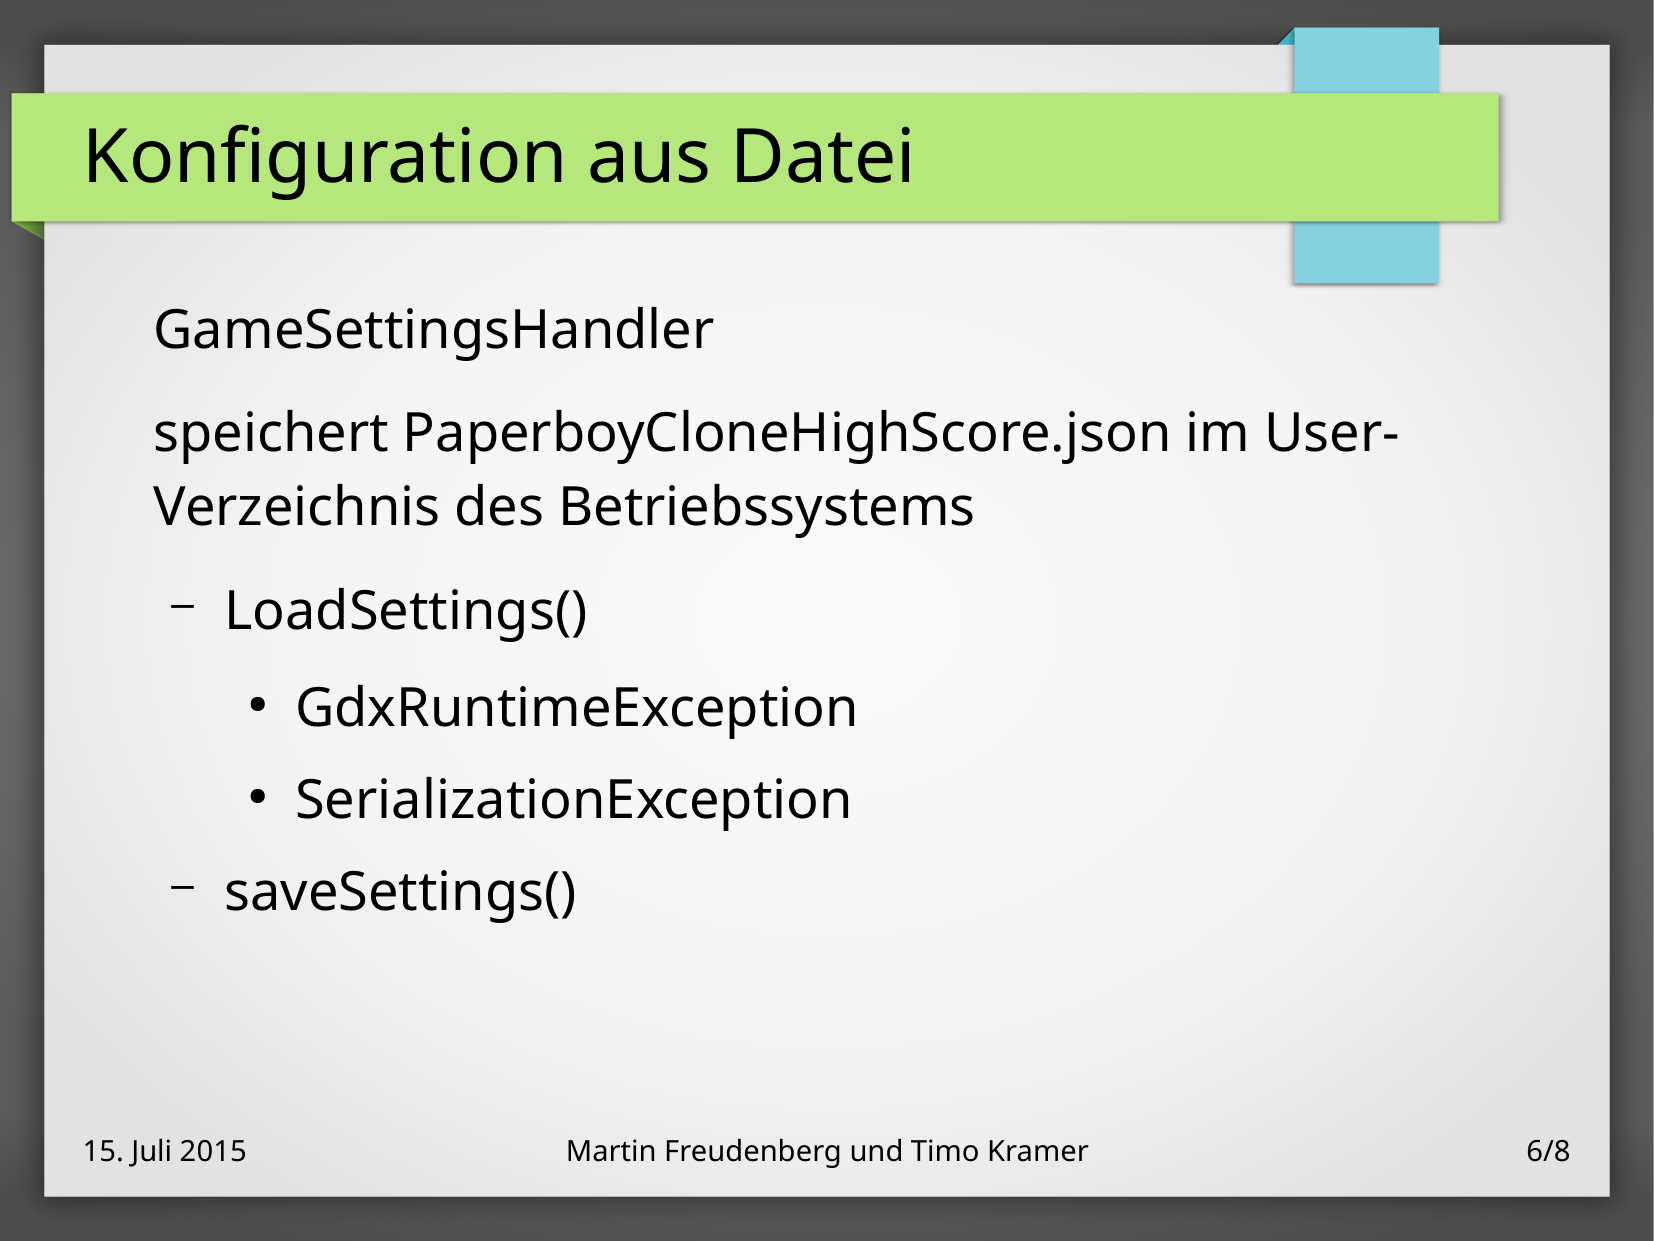

# Konfiguration aus Datei
GameSettingsHandler
speichert PaperboyCloneHighScore.json im User-Verzeichnis des Betriebssystems
LoadSettings()
GdxRuntimeException
SerializationException
saveSettings()
15. Juli 2015
Martin Freudenberg und Timo Kramer
6